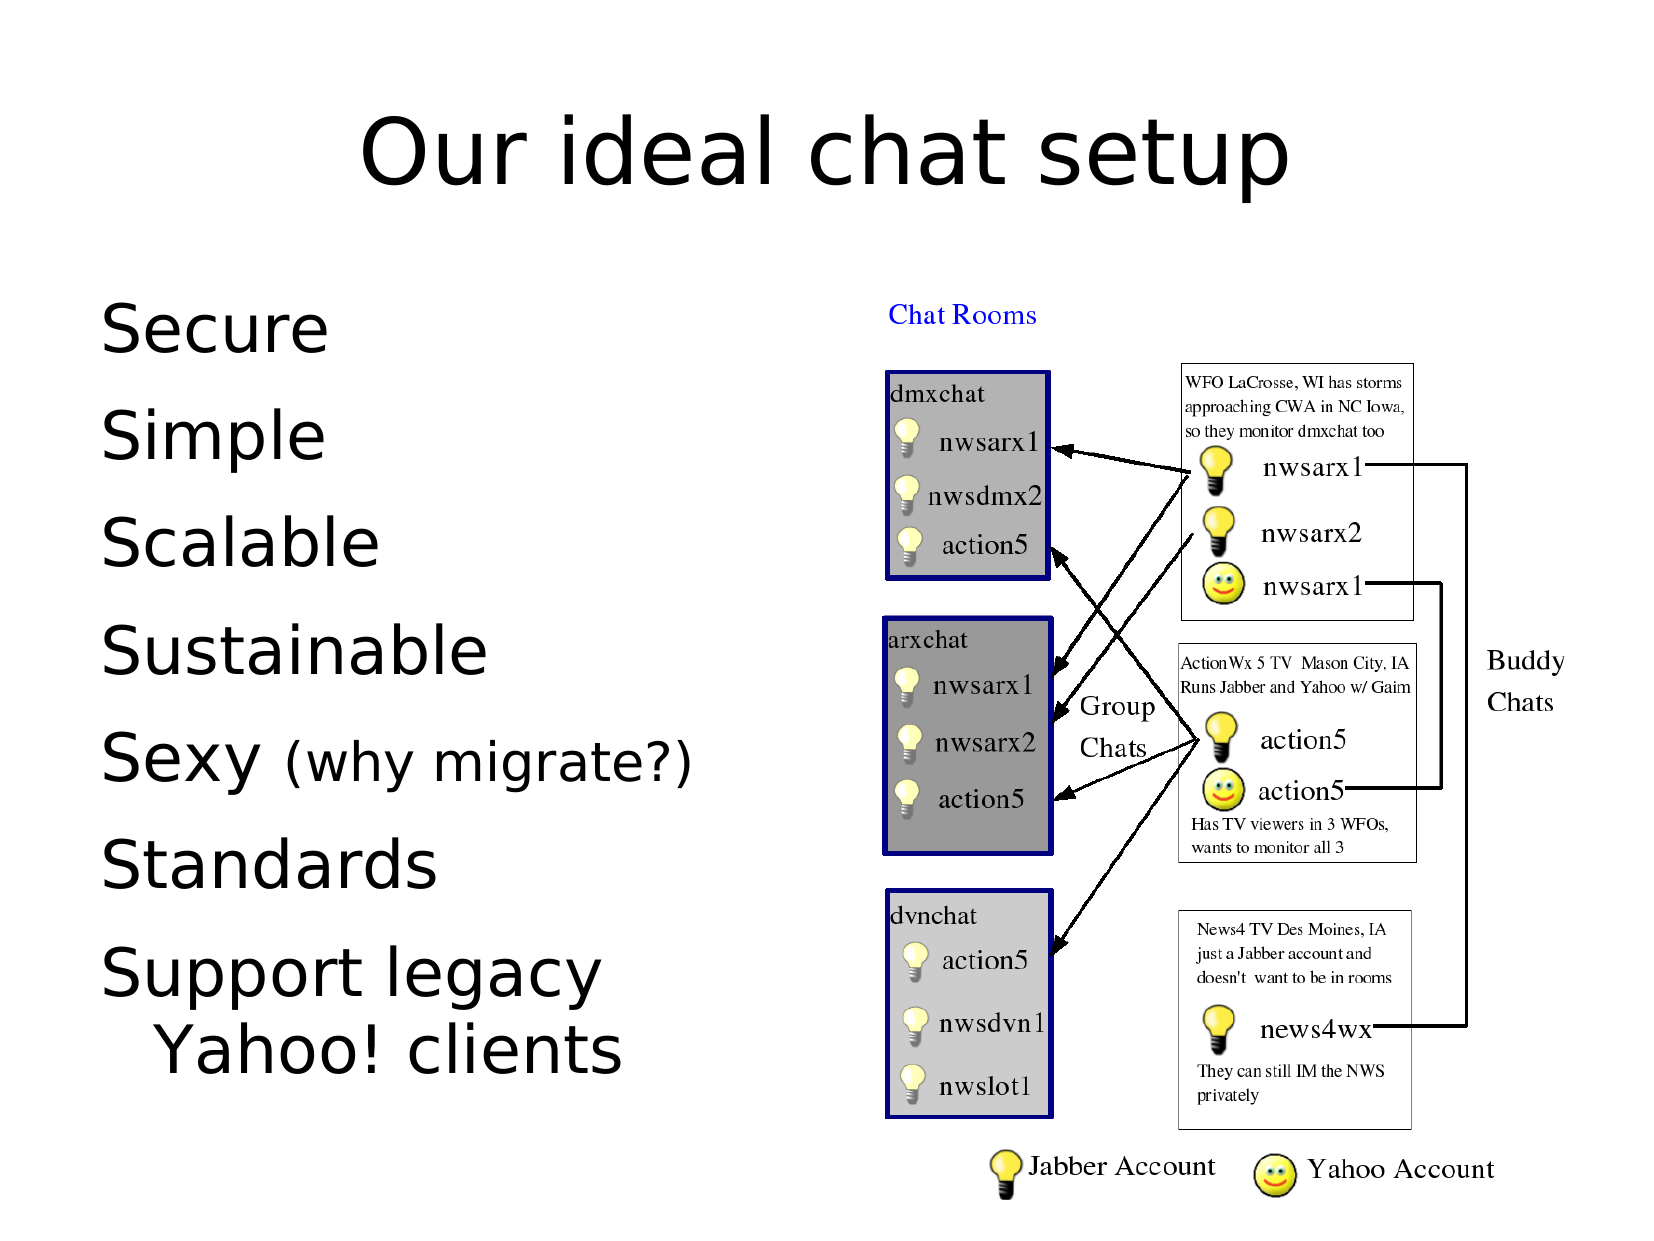

# Our ideal chat setup
Secure
Simple
Scalable
Sustainable
Sexy (why migrate?)
Standards
Support legacy Yahoo! clients